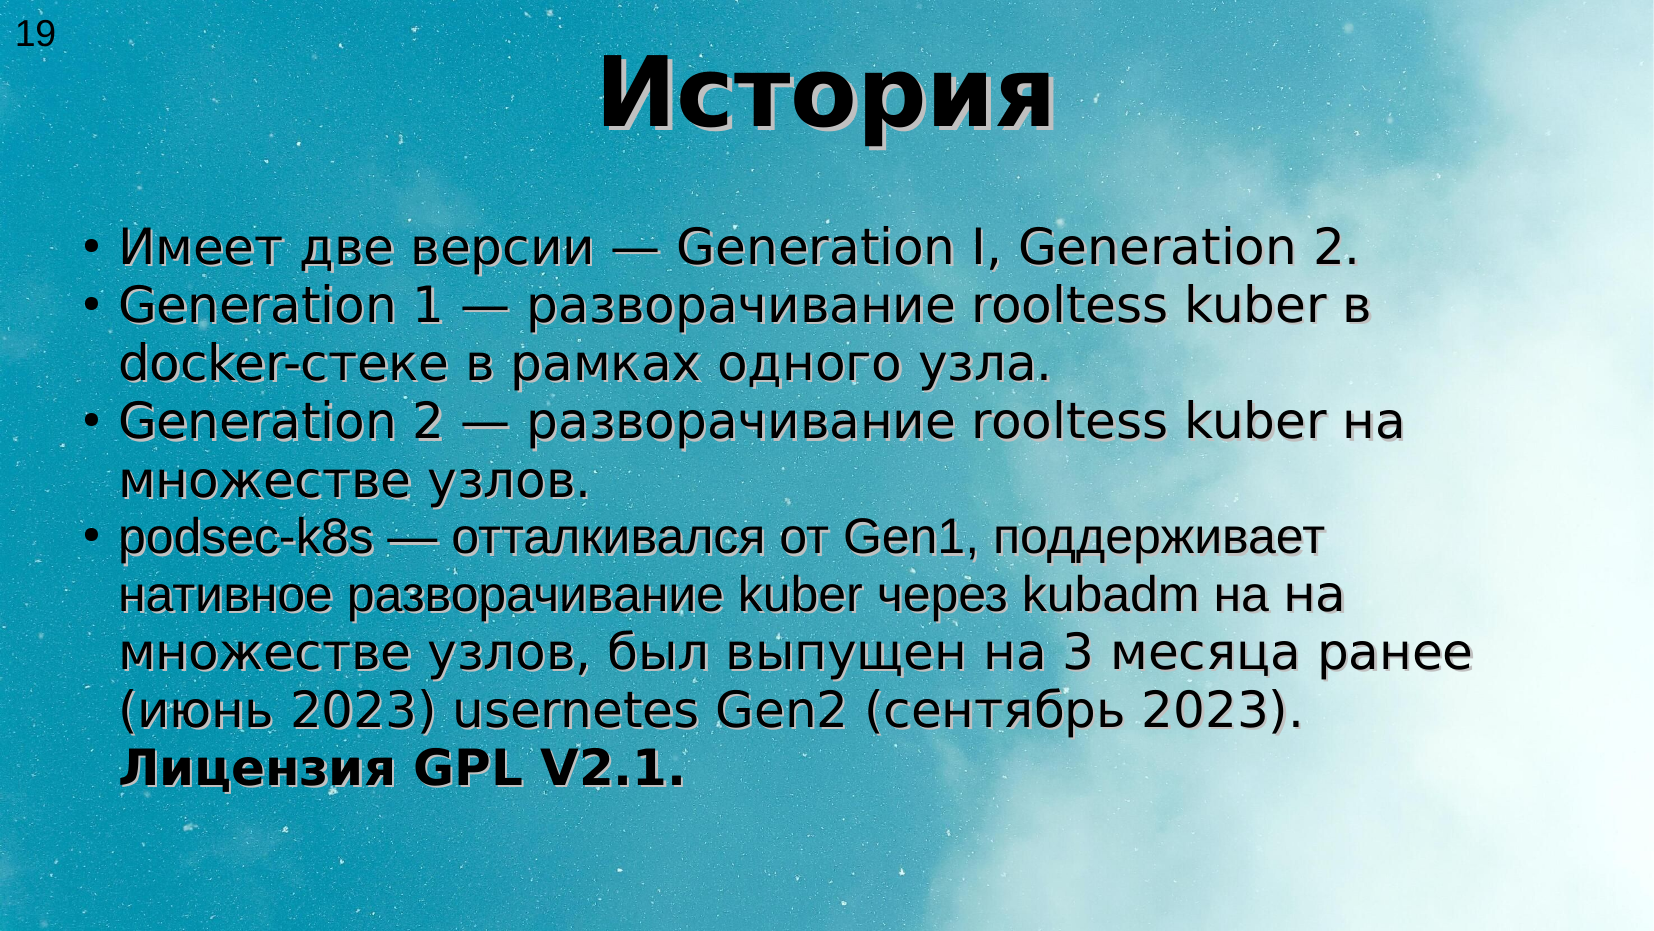

История
# Имеет две версии — Generation I, Generation 2.
Generation 1 — разворачивание rooltess kuber в docker-стеке в рамках одного узла.
Generation 2 — разворачивание rooltess kuber на множестве узлов.
podsec-k8s — отталкивался от Gen1, поддерживает нативное разворачивание kuber через kubadm на на множестве узлов, был выпущен на 3 месяца ранее (июнь 2023) usernetes Gen2 (сентябрь 2023).
Лицензия GPL V2.1.